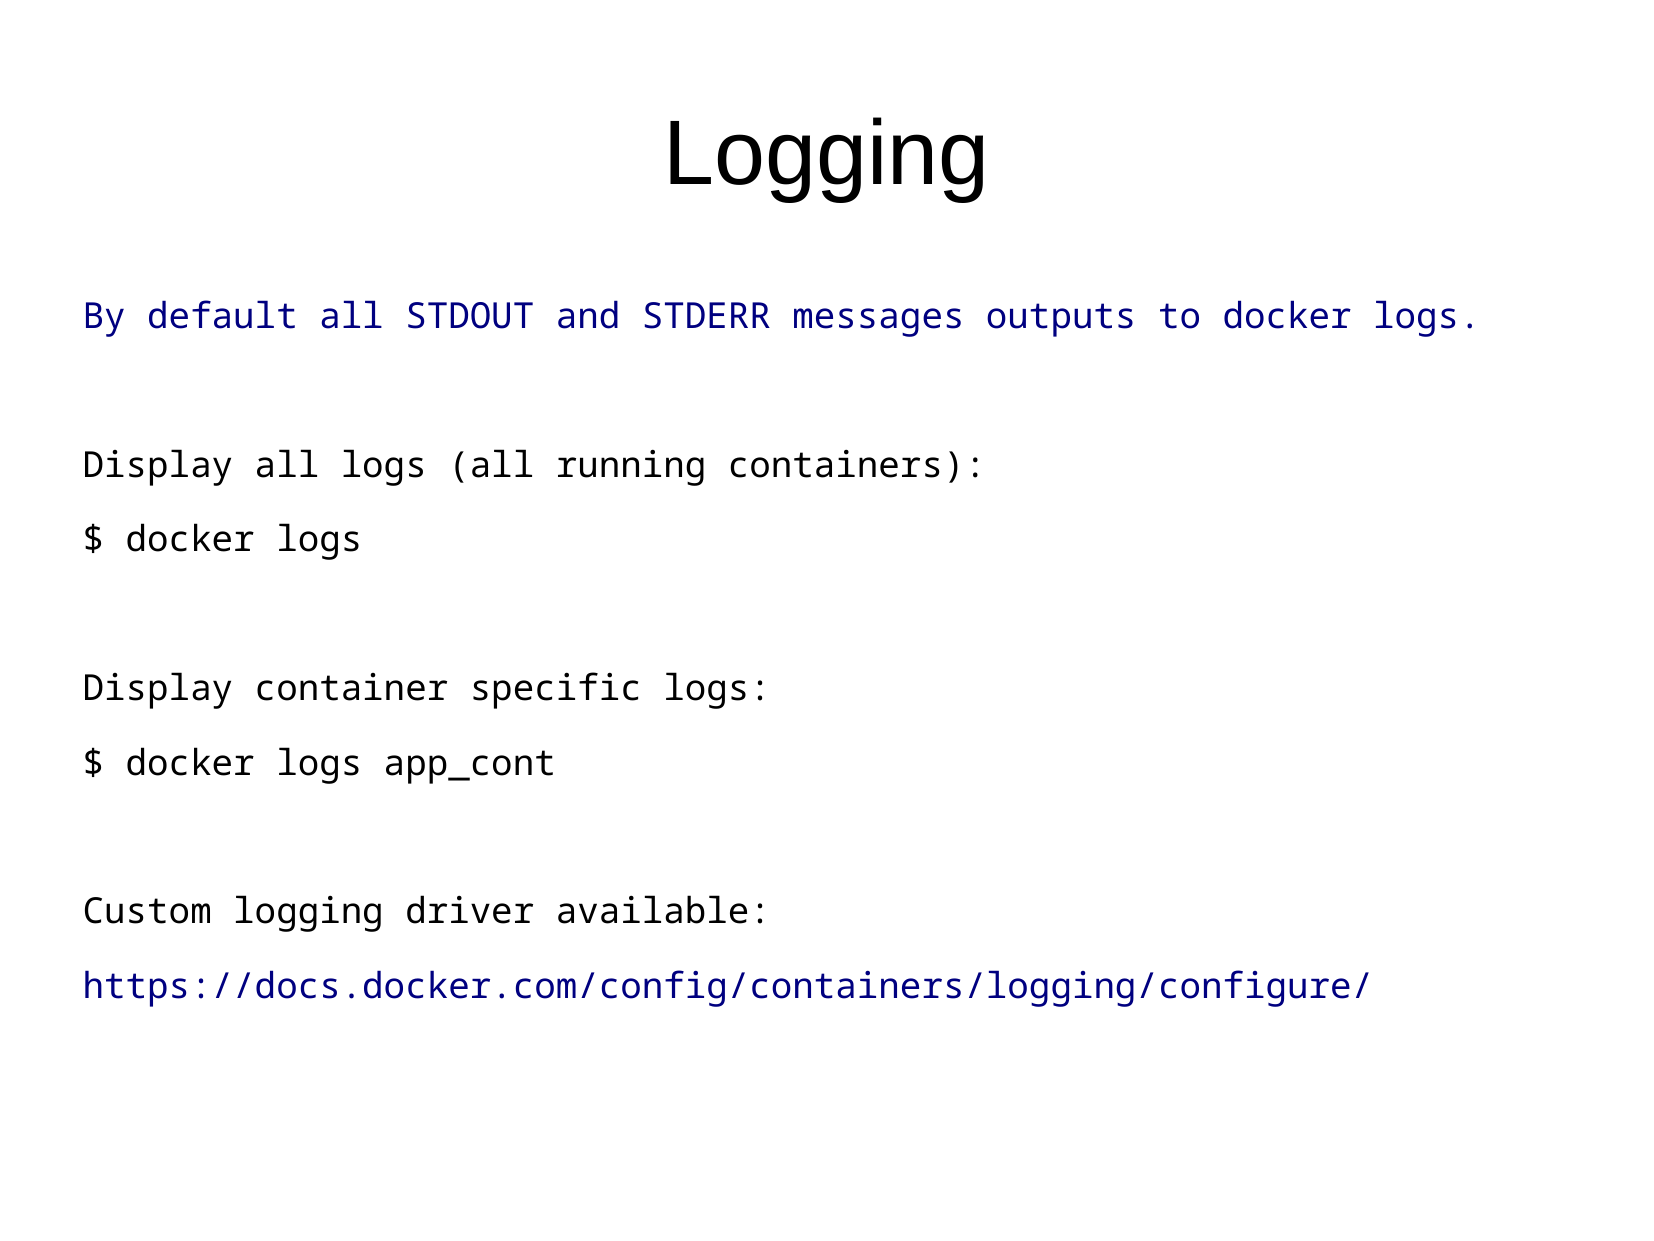

# Logging
By default all STDOUT and STDERR messages outputs to docker logs.
Display all logs (all running containers):
$ docker logs
Display container specific logs:
$ docker logs app_cont
Custom logging driver available:
https://docs.docker.com/config/containers/logging/configure/